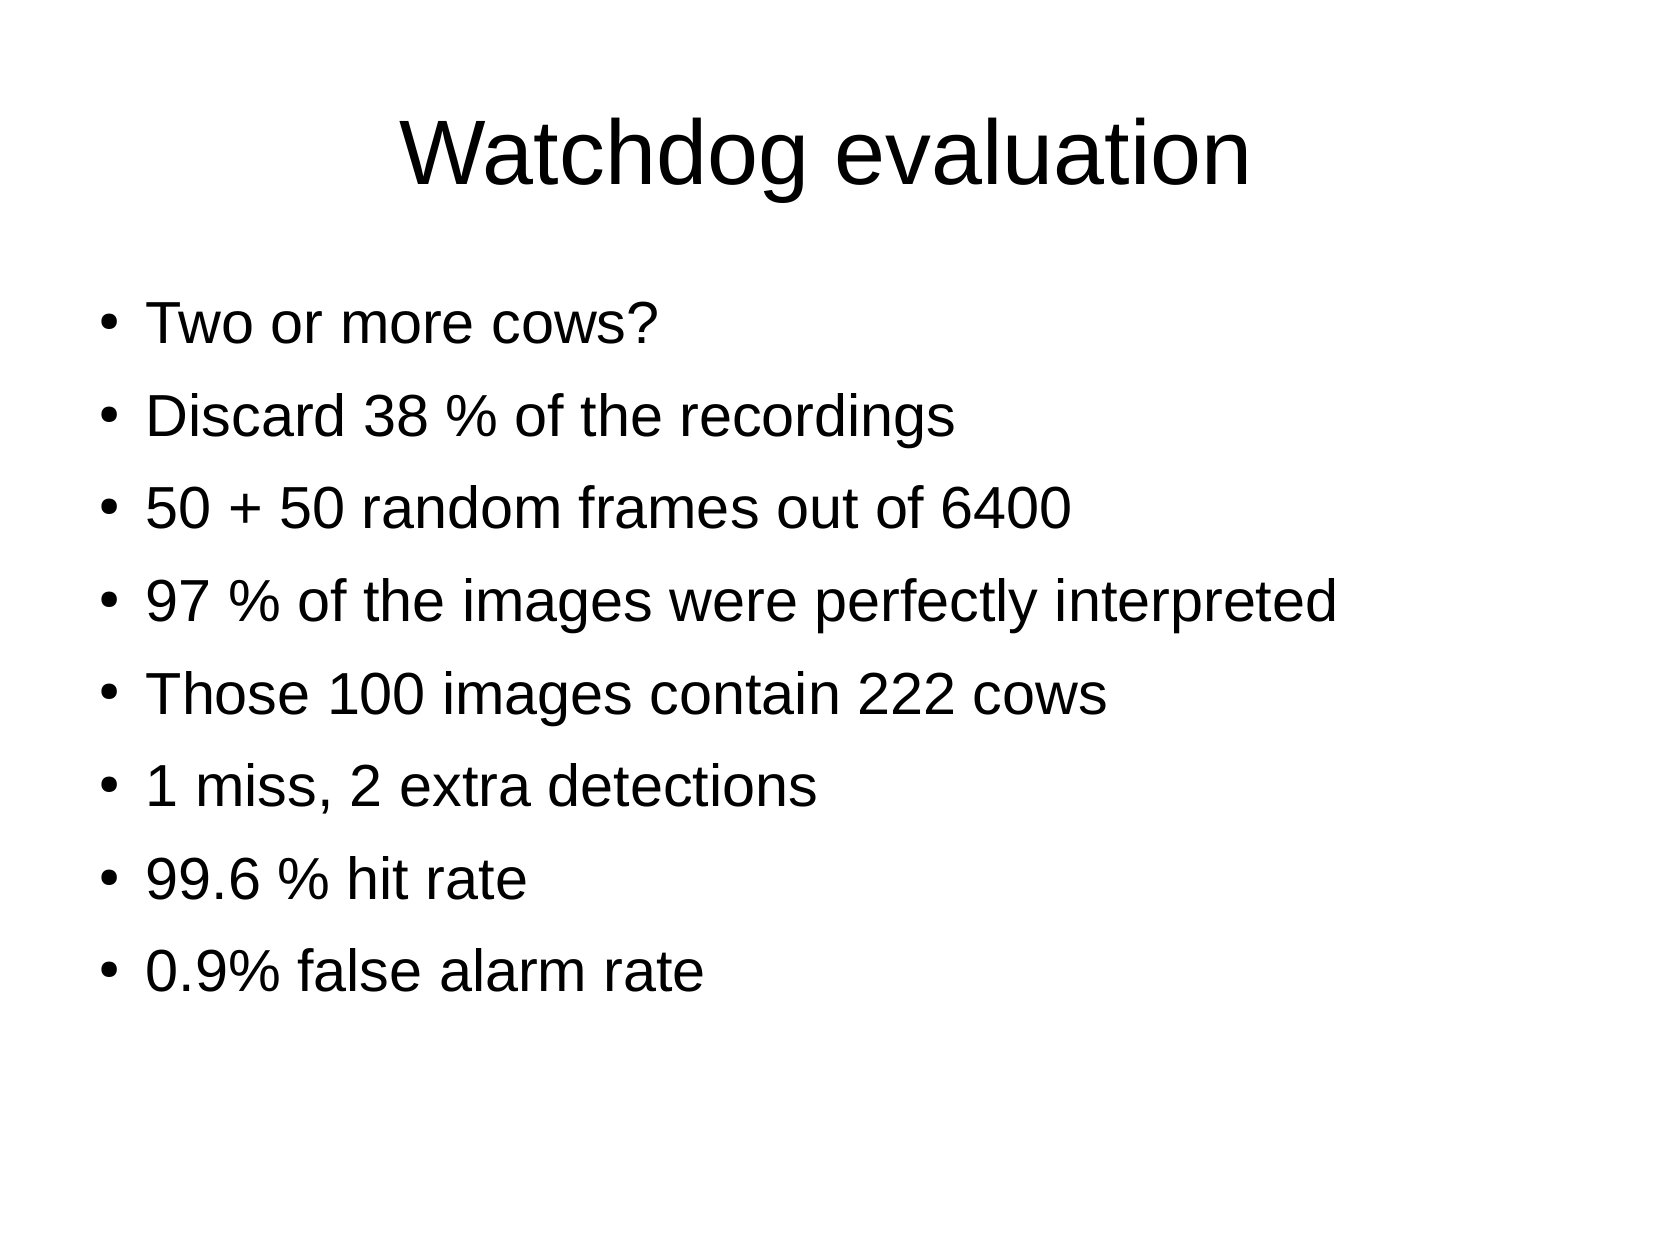

# Watchdog evaluation
Two or more cows?
Discard 38 % of the recordings
50 + 50 random frames out of 6400
97 % of the images were perfectly interpreted
Those 100 images contain 222 cows
1 miss, 2 extra detections
99.6 % hit rate
0.9% false alarm rate